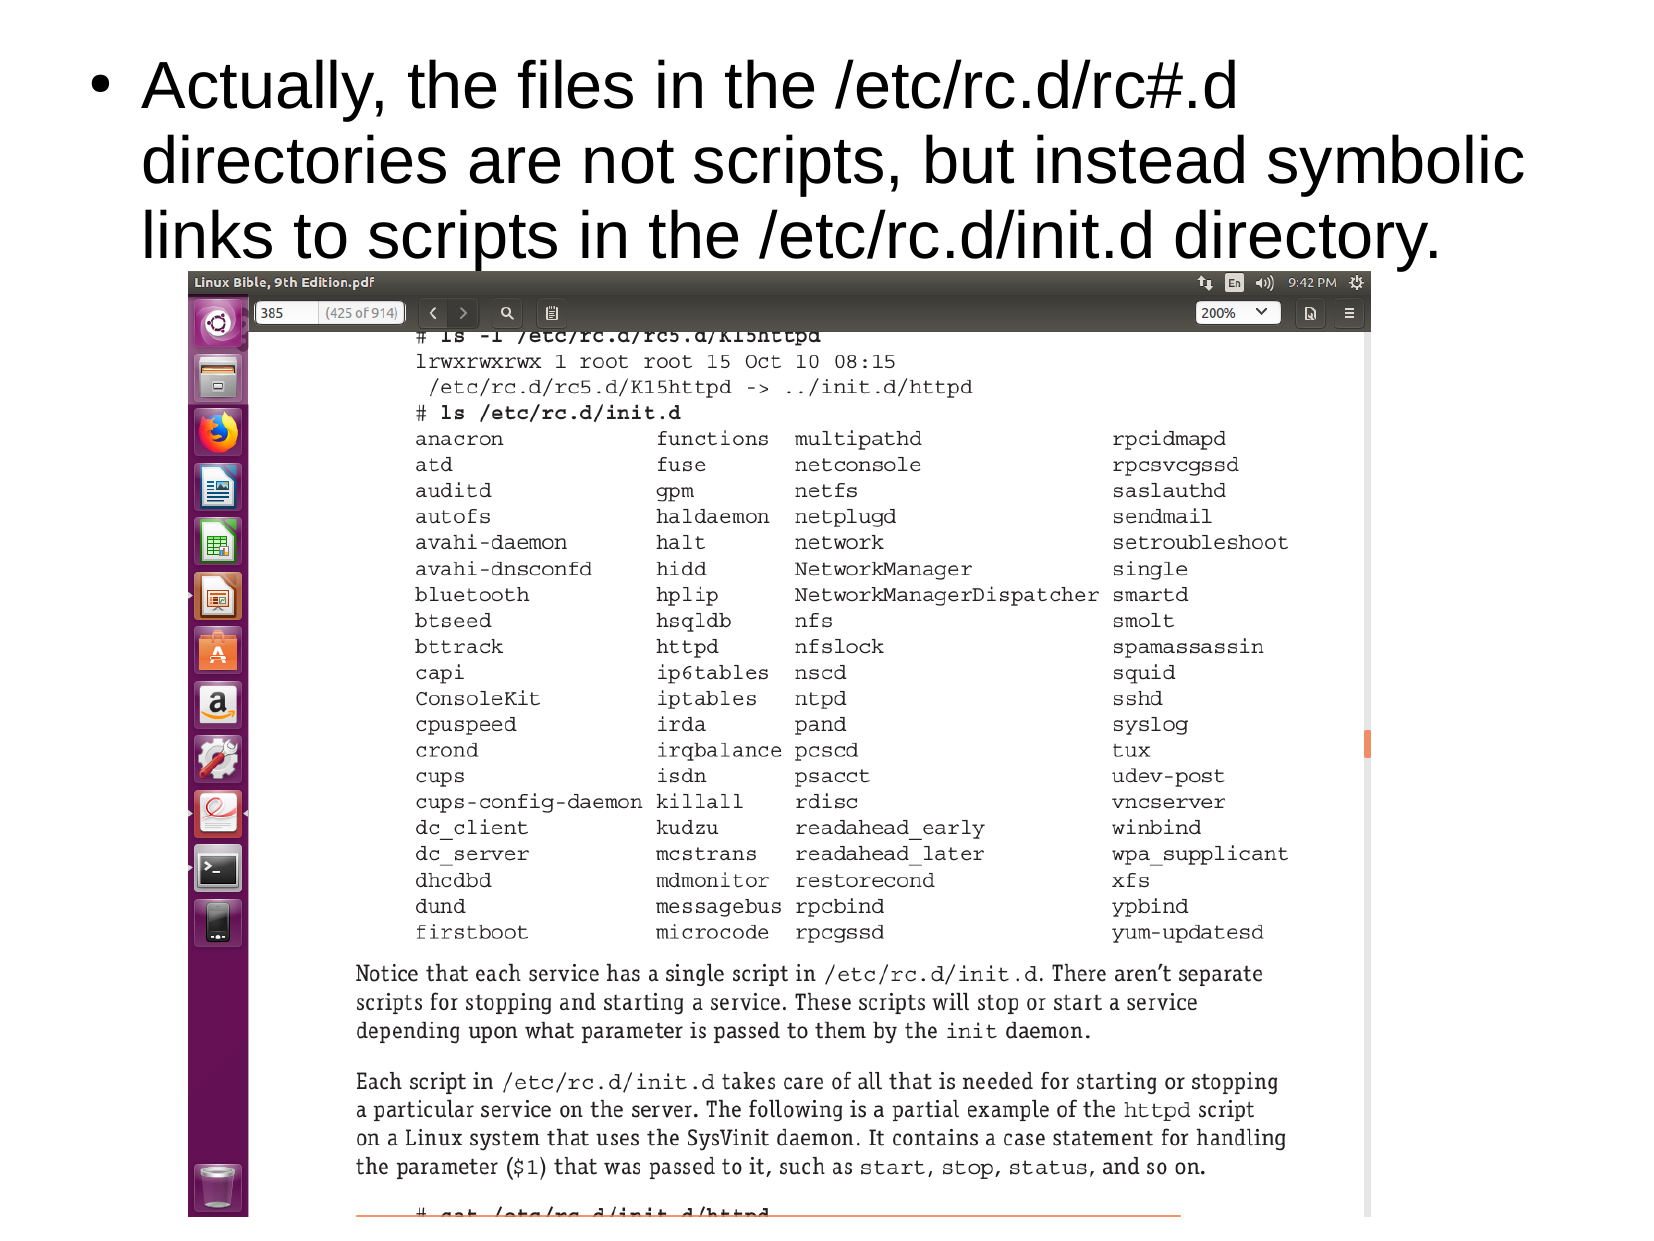

# Actually, the files in the /etc/rc.d/rc#.d directories are not scripts, but instead symbolic links to scripts in the /etc/rc.d/init.d directory.